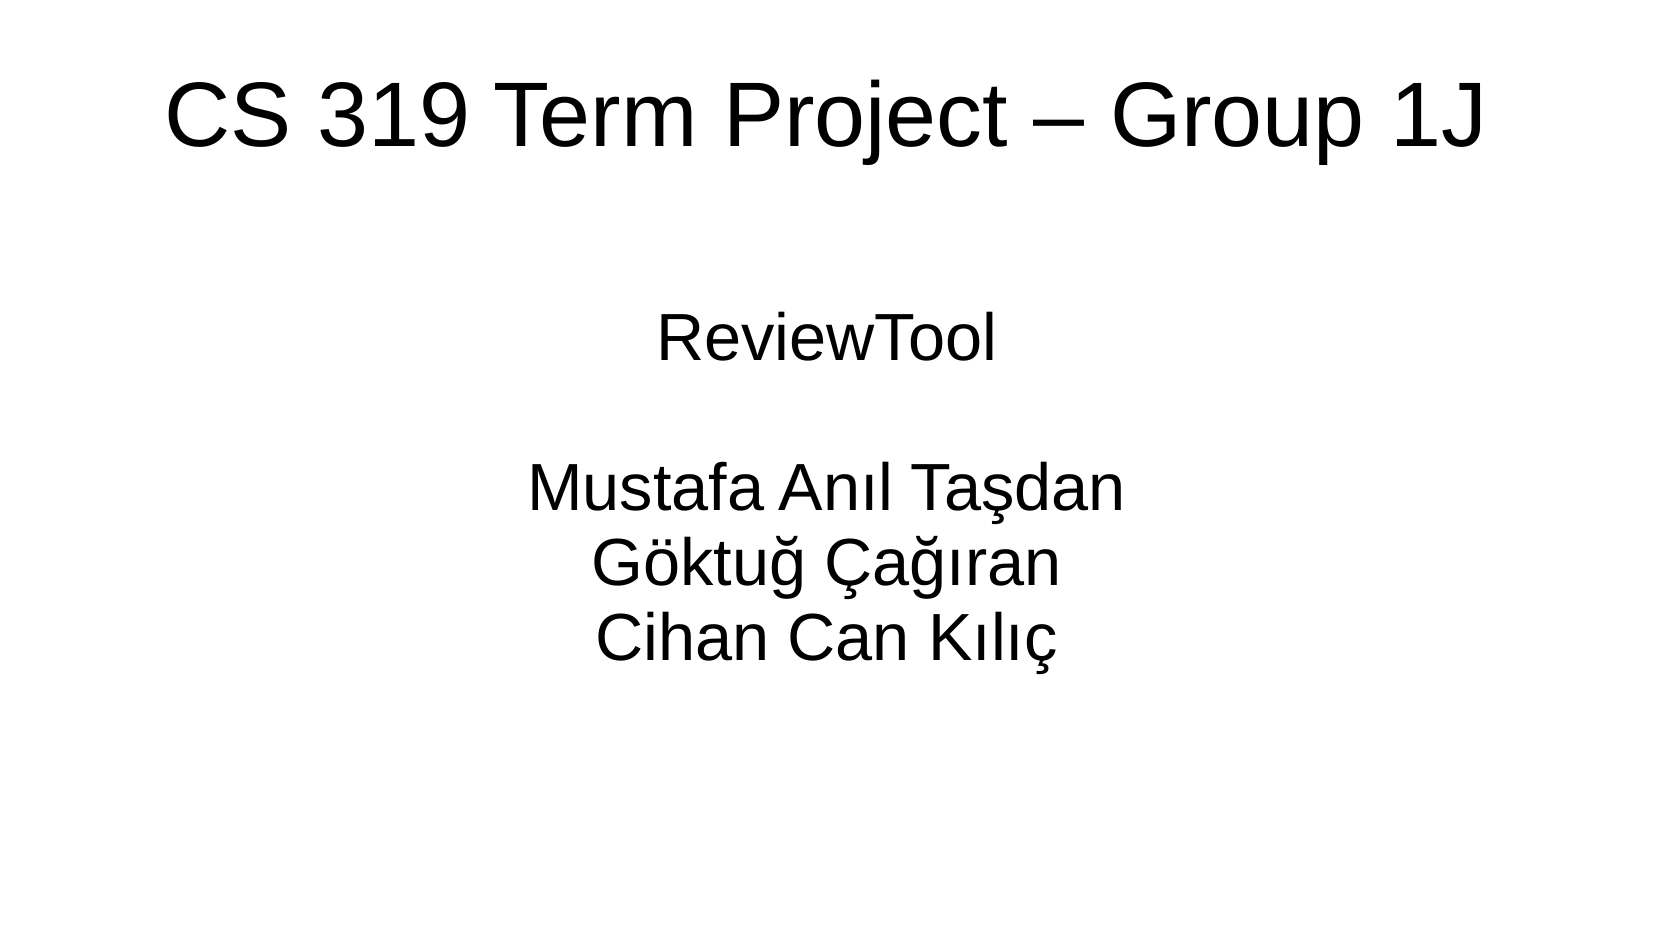

# CS 319 Term Project – Group 1J
ReviewTool
Mustafa Anıl Taşdan
Göktuğ Çağıran
Cihan Can Kılıç